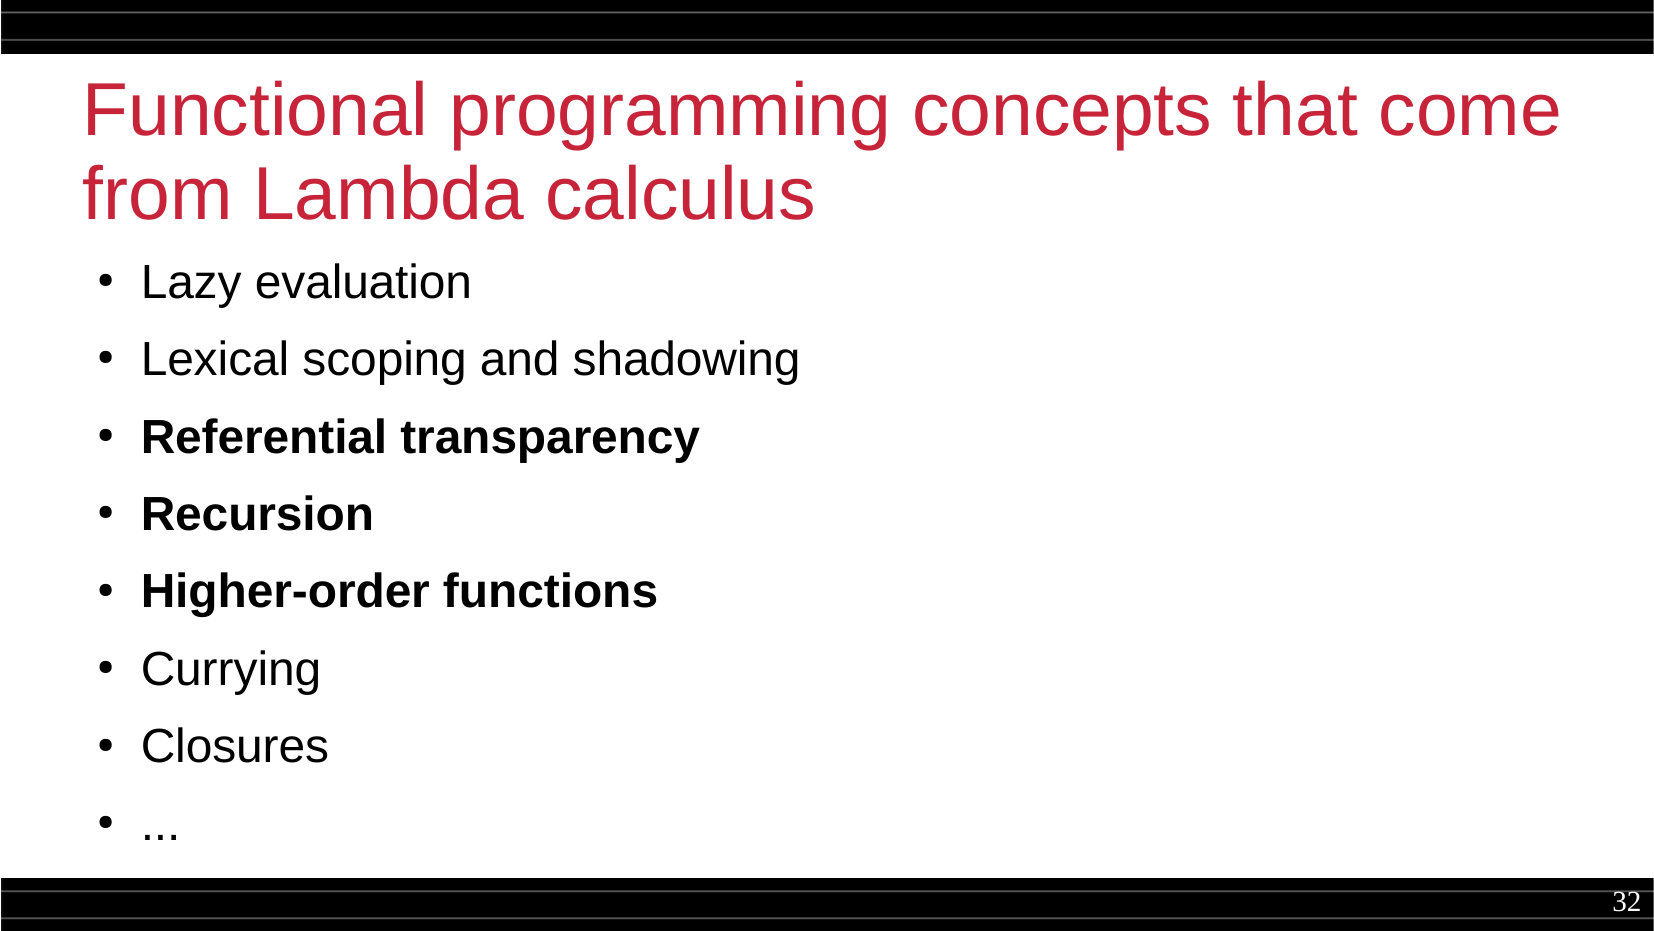

# Functional programming concepts that come from Lambda calculus
Lazy evaluation
Lexical scoping and shadowing
Referential transparency
Recursion
Higher-order functions
Currying
Closures
...